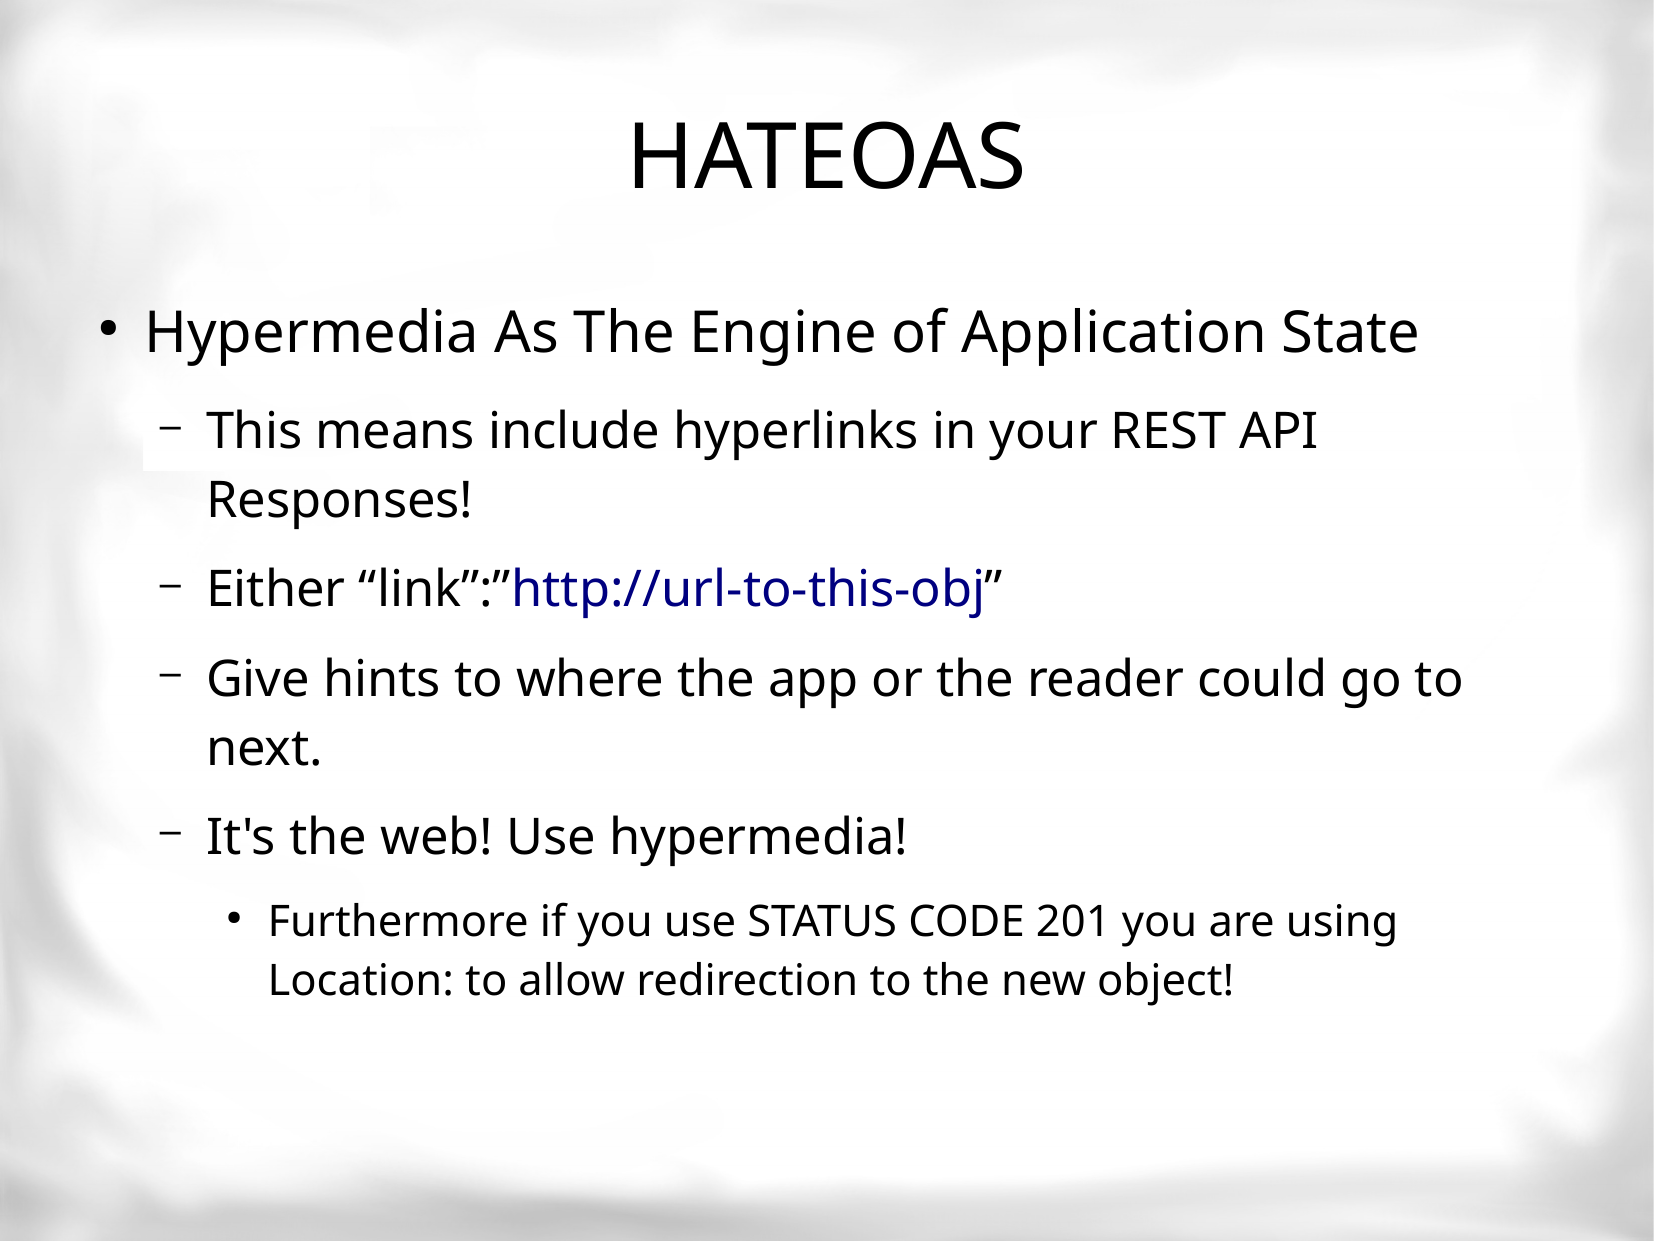

# HATEOAS
Hypermedia As The Engine of Application State
This means include hyperlinks in your REST API Responses!
Either “link”:”http://url-to-this-obj”
Give hints to where the app or the reader could go to next.
It's the web! Use hypermedia!
Furthermore if you use STATUS CODE 201 you are using Location: to allow redirection to the new object!